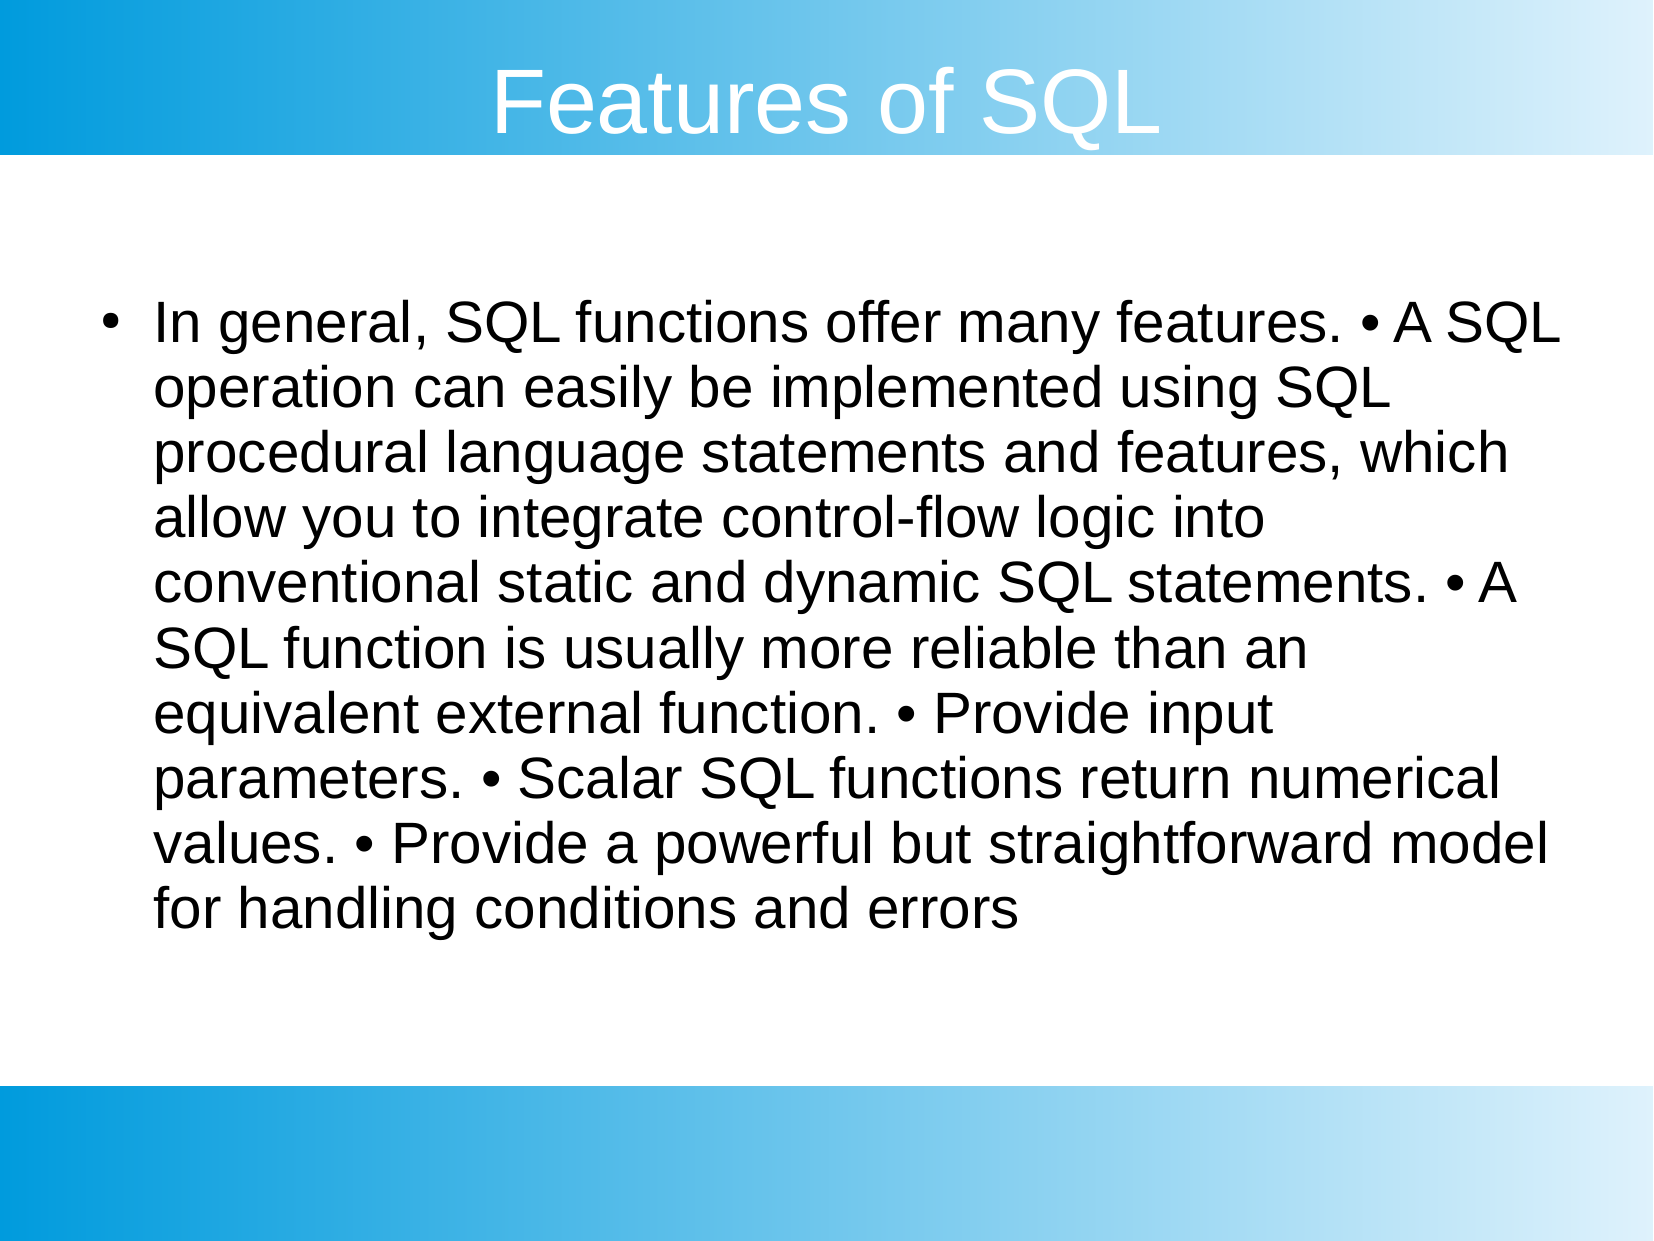

# Features of SQL
In general, SQL functions offer many features. • A SQL operation can easily be implemented using SQL procedural language statements and features, which allow you to integrate control-flow logic into conventional static and dynamic SQL statements. • A SQL function is usually more reliable than an equivalent external function. • Provide input parameters. • Scalar SQL functions return numerical values. • Provide a powerful but straightforward model for handling conditions and errors